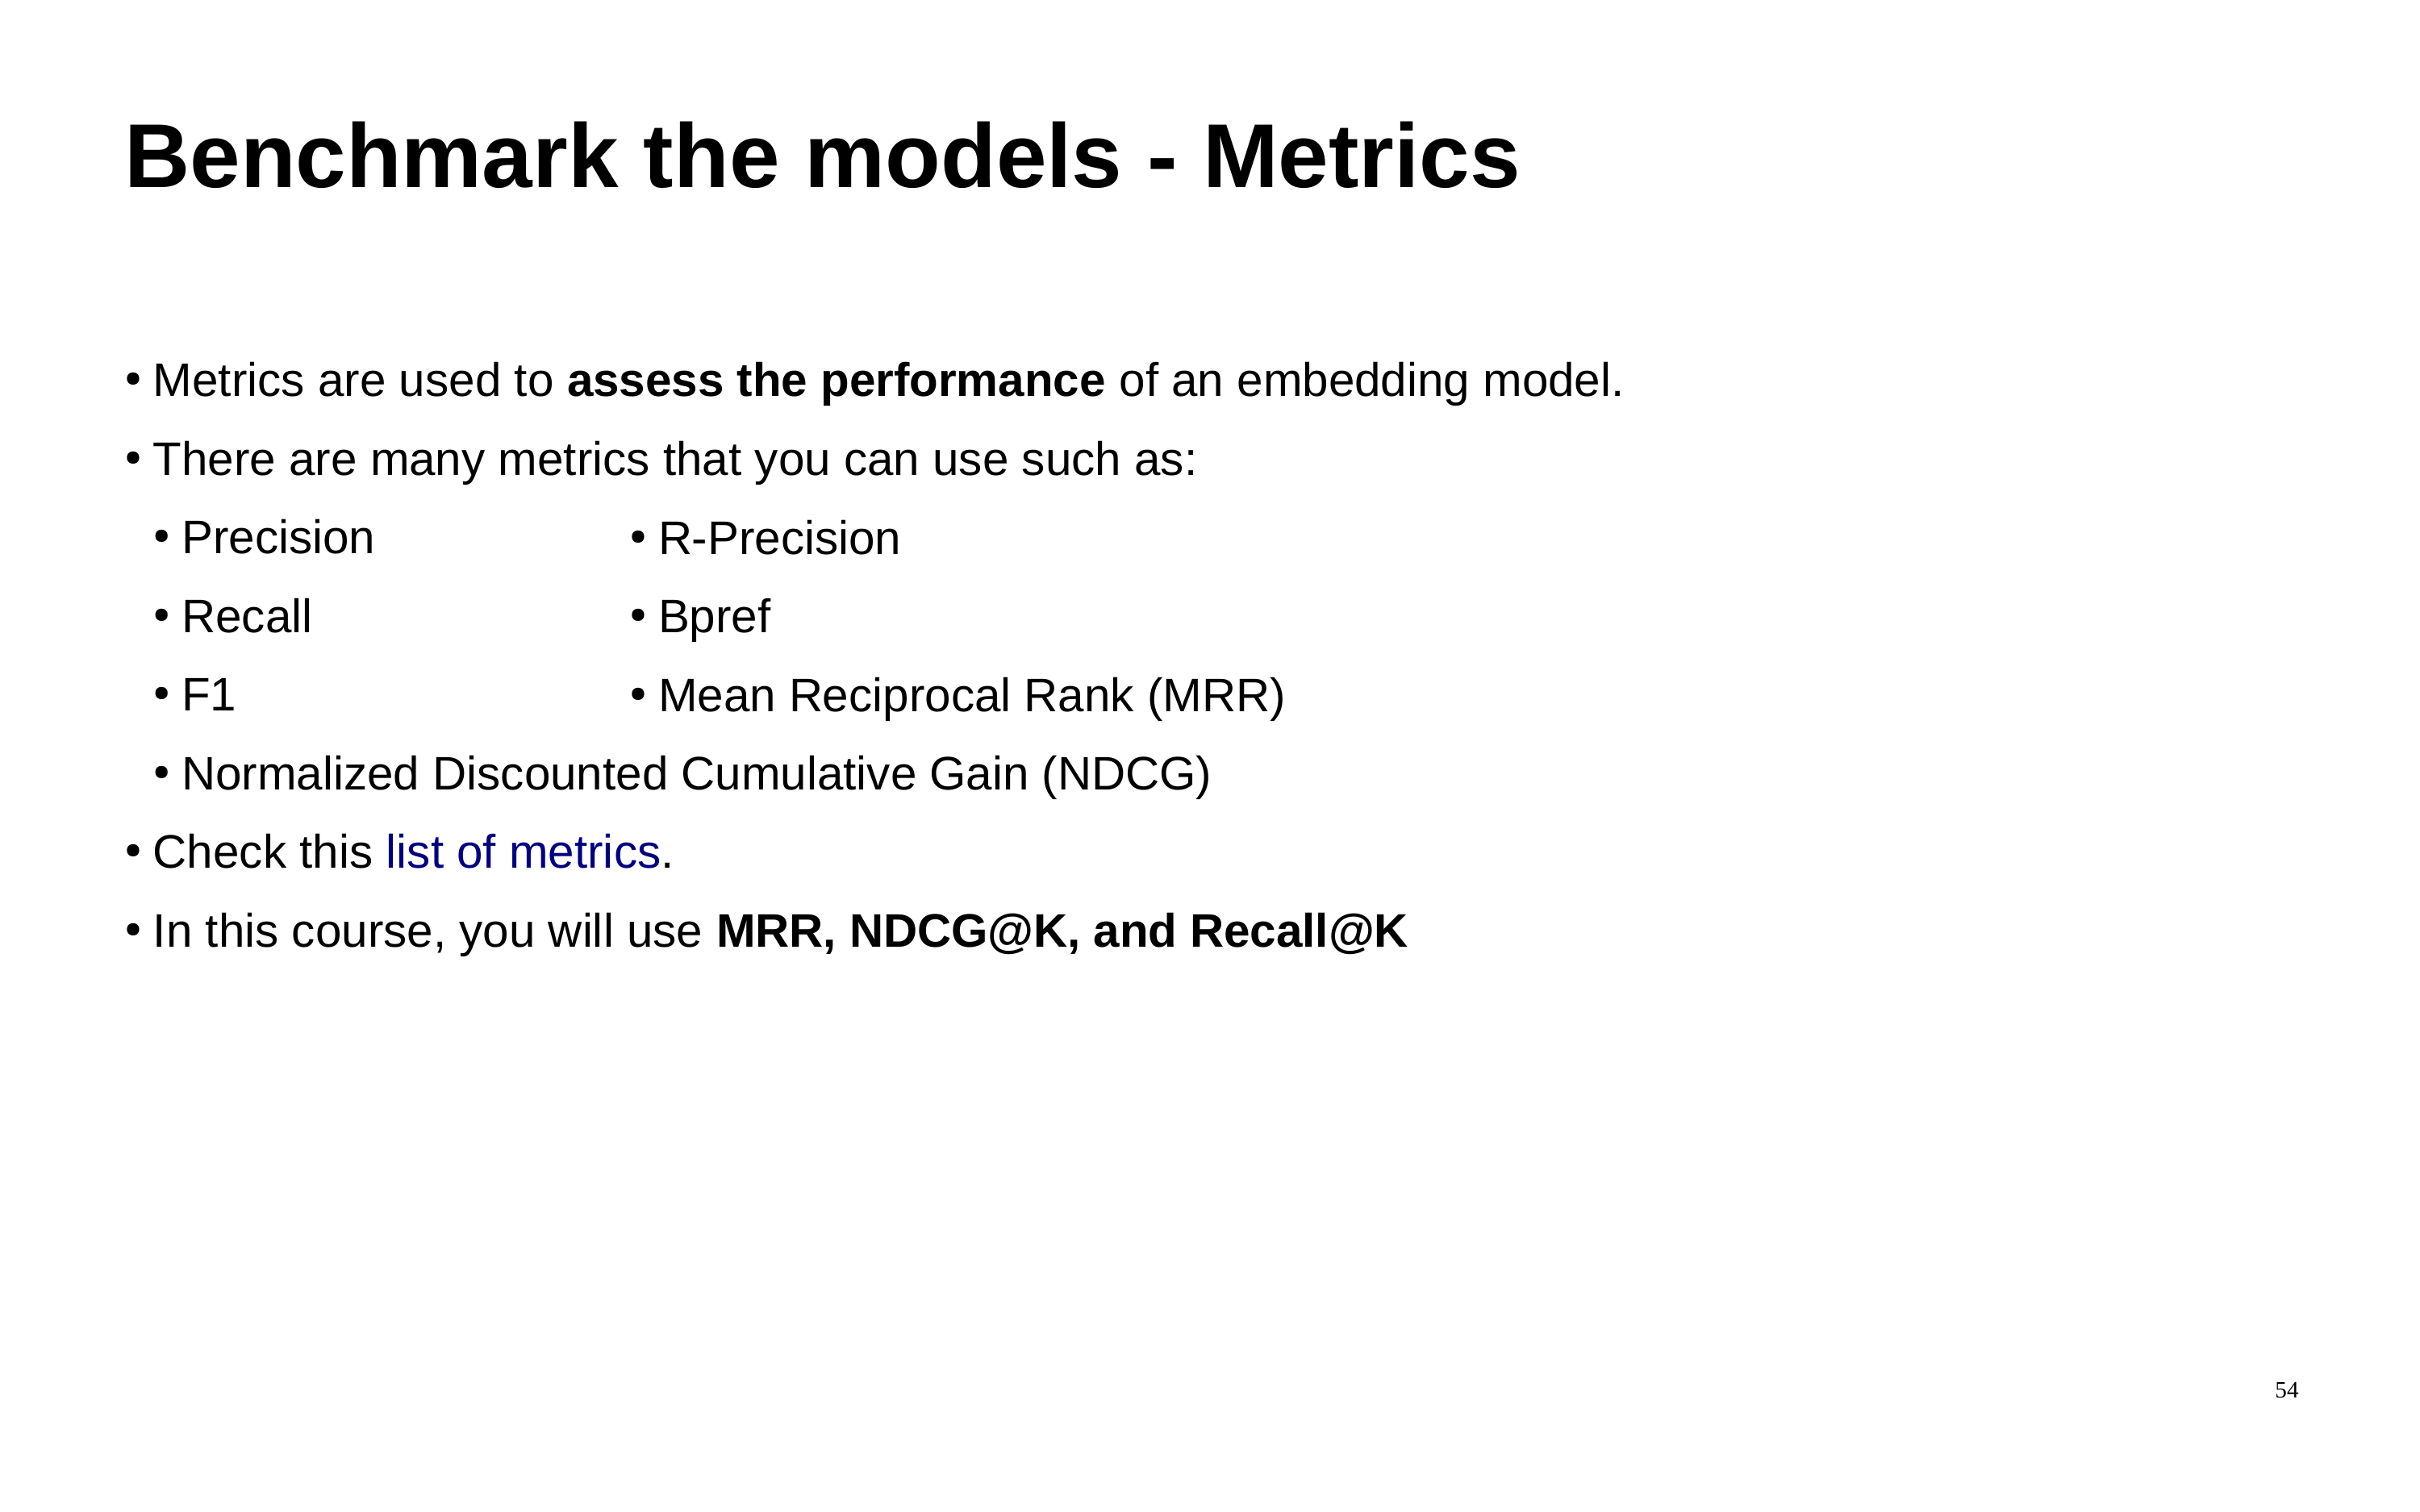

Benchmark the models - Metrics
Metrics are used to assess the performance of an embedding model.
There are many metrics that you can use such as:
Precision
Recall
F1
Normalized Discounted Cumulative Gain (NDCG)
Check this list of metrics.
In this course, you will use MRR, NDCG@K, and Recall@K
R-Precision
Bpref
Mean Reciprocal Rank (MRR)
54